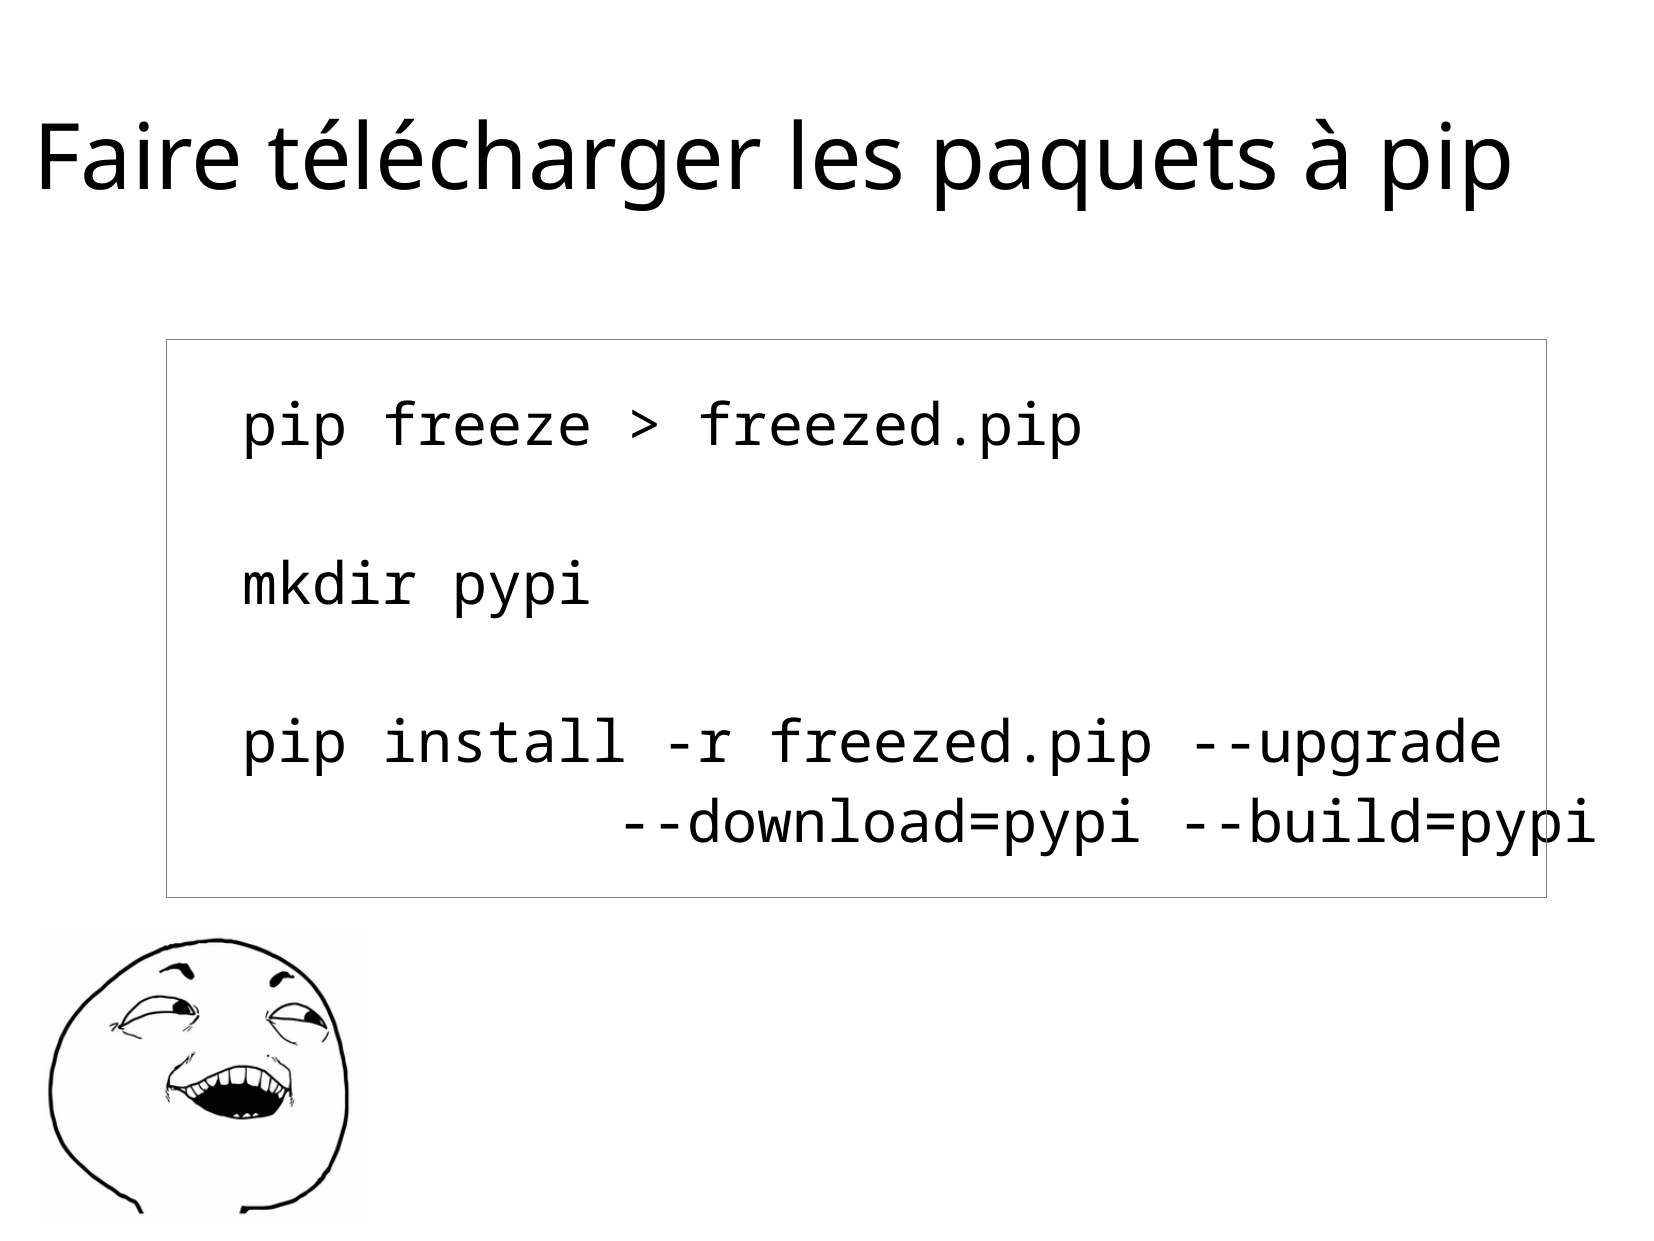

Faire télécharger les paquets à pip
pip freeze > freezed.pip
mkdir pypi
pip install -r freezed.pip --upgrade 	--download=pypi --build=pypi